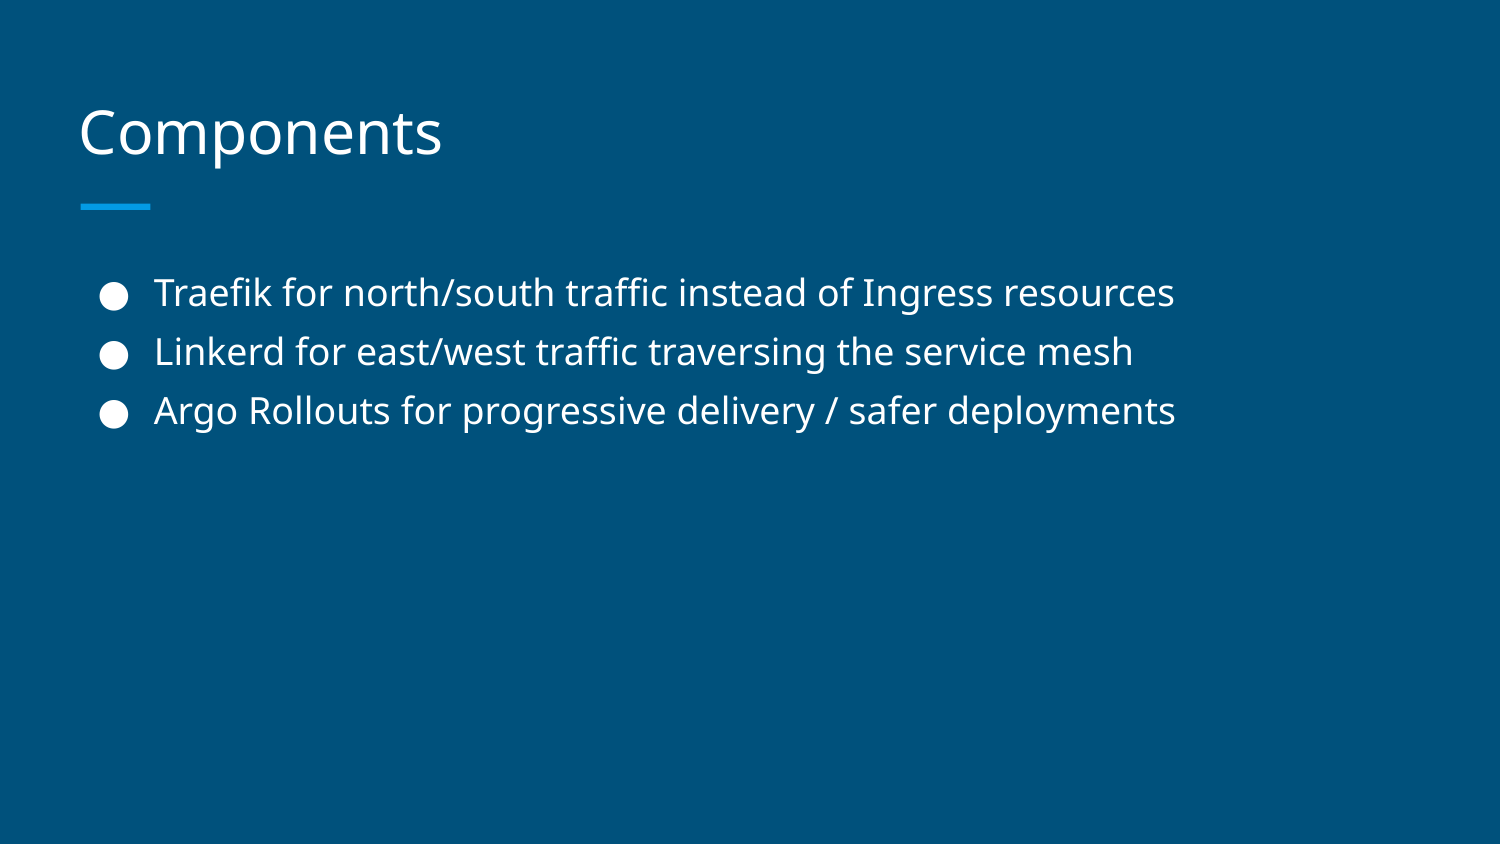

# Components
Traefik for north/south traffic instead of Ingress resources
Linkerd for east/west traffic traversing the service mesh
Argo Rollouts for progressive delivery / safer deployments